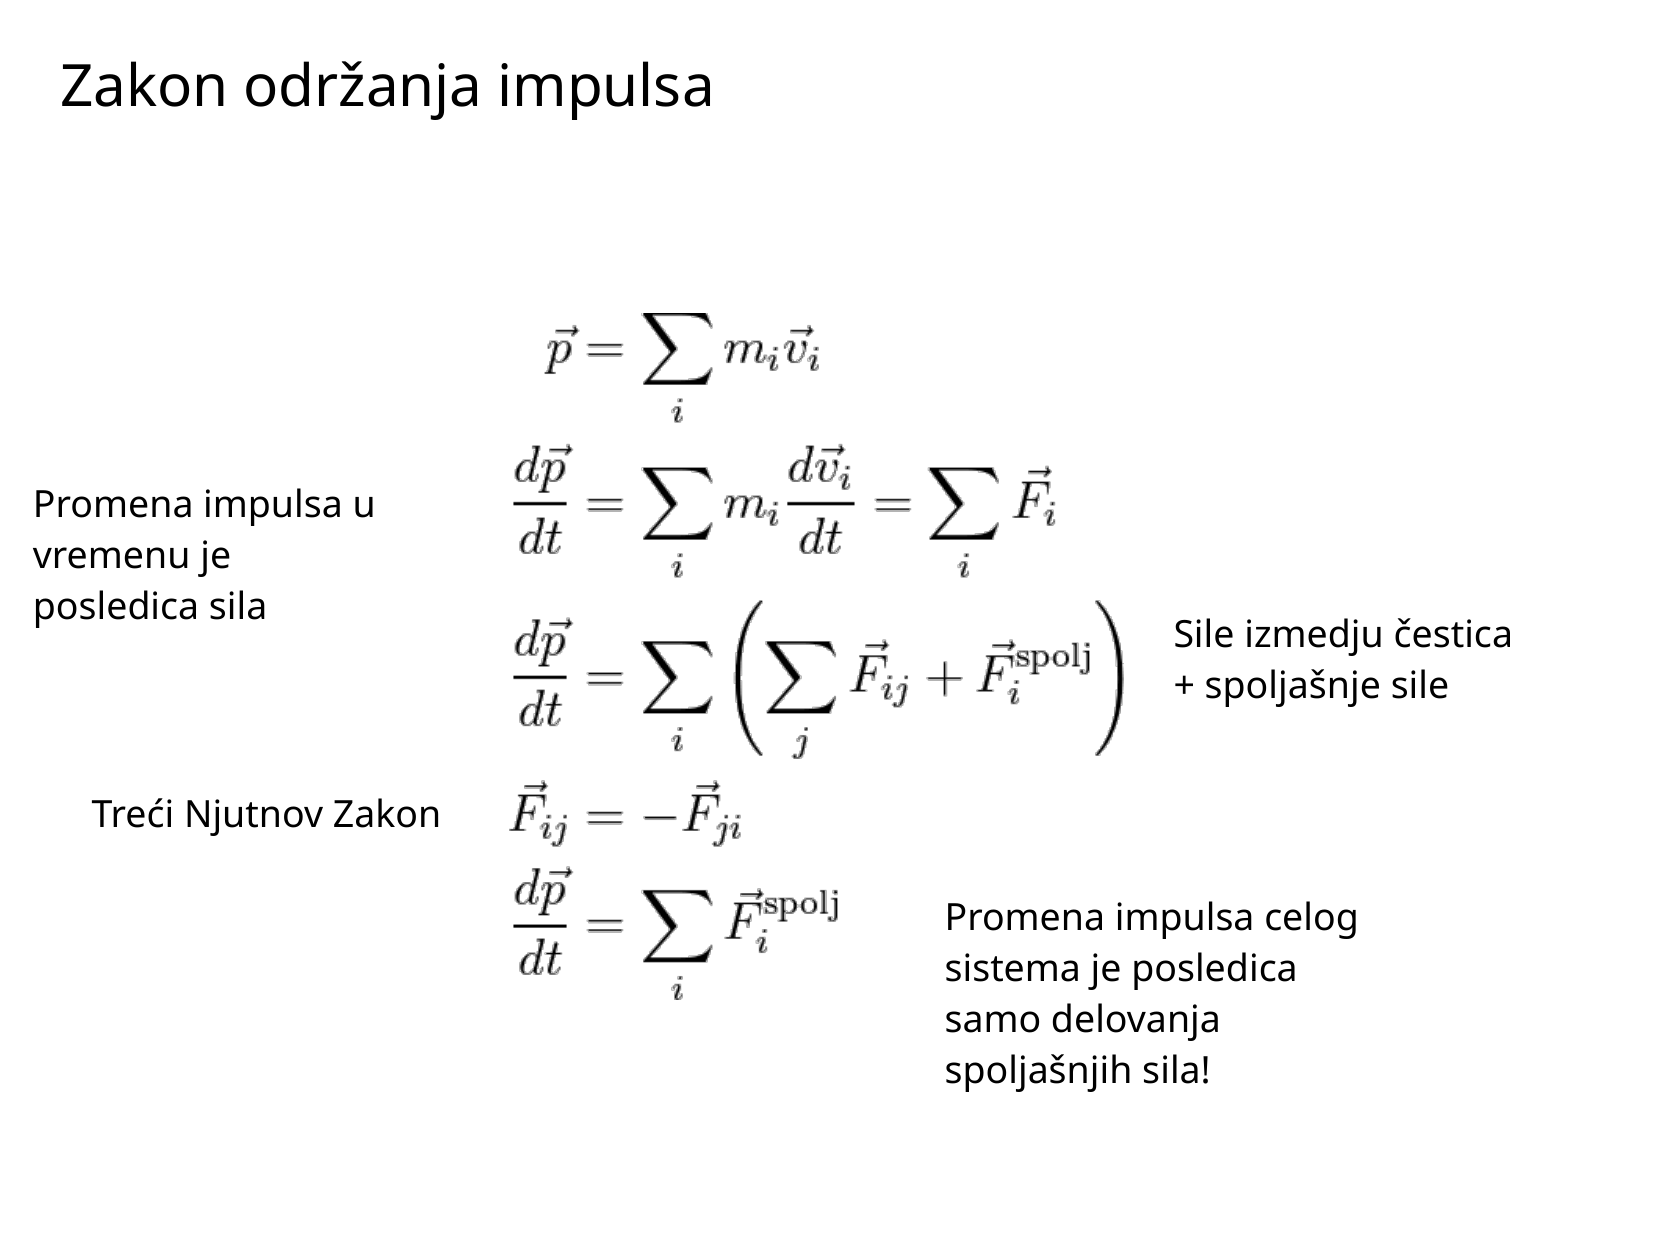

# Zakon održanja impulsa
Promena impulsa u vremenu je posledica sila
Sile izmedju čestica + spoljašnje sile
Treći Njutnov Zakon
Promena impulsa celog sistema je posledica samo delovanja spoljašnjih sila!